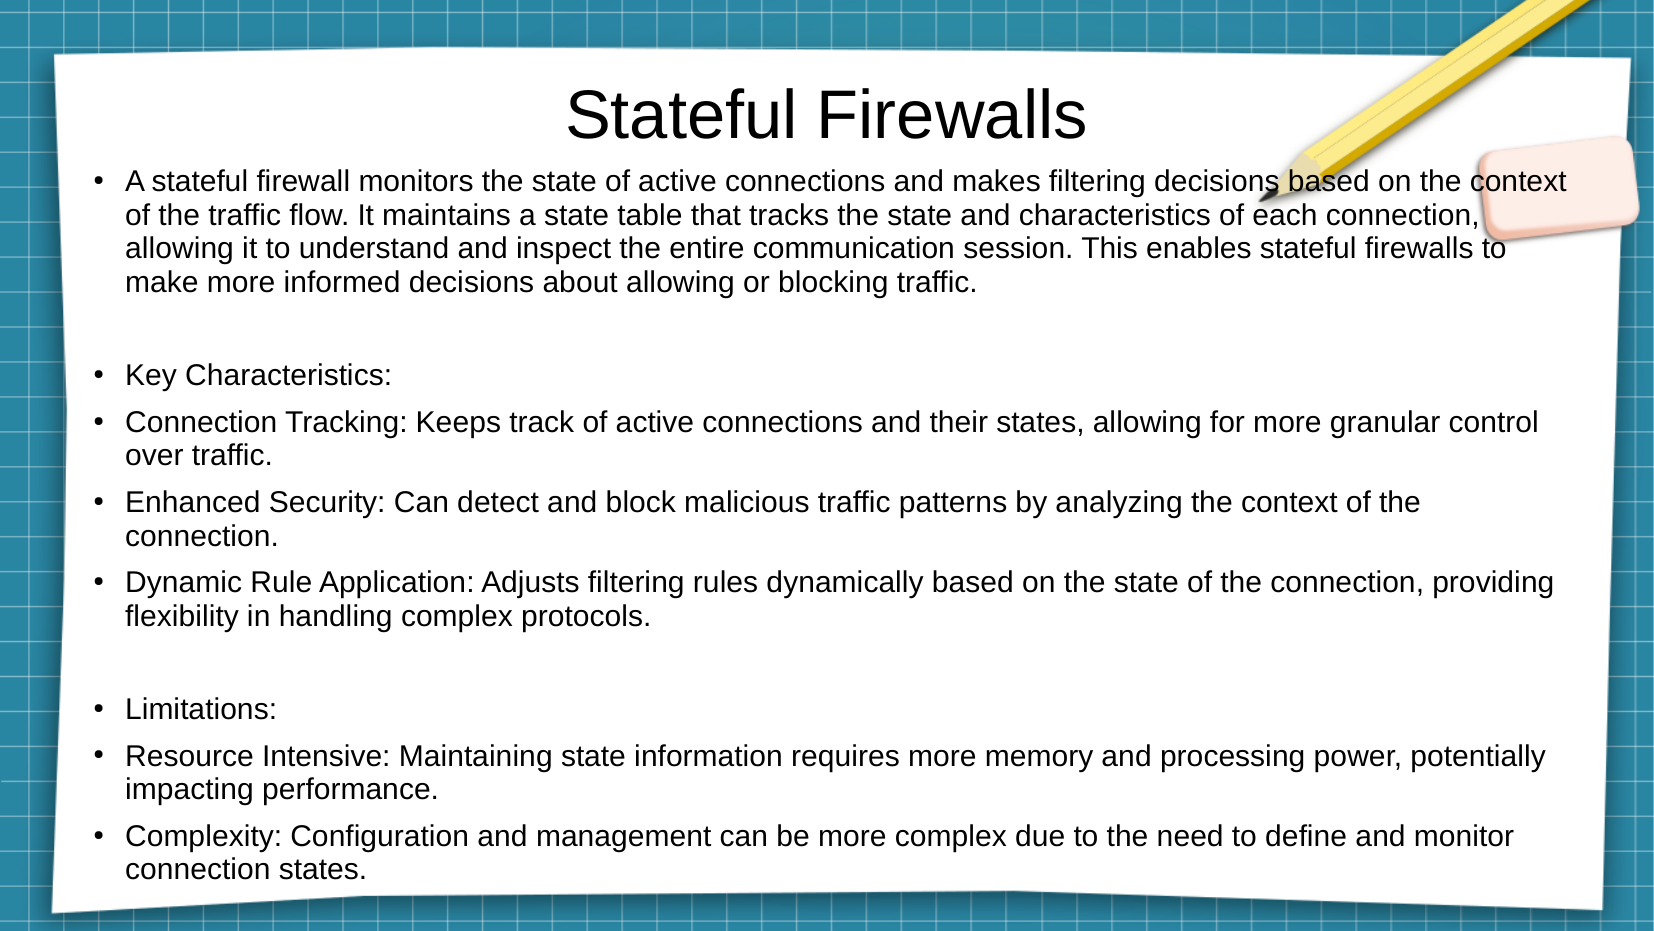

# Stateful Firewalls
A stateful firewall monitors the state of active connections and makes filtering decisions based on the context of the traffic flow. It maintains a state table that tracks the state and characteristics of each connection, allowing it to understand and inspect the entire communication session. This enables stateful firewalls to make more informed decisions about allowing or blocking traffic.
Key Characteristics:
Connection Tracking: Keeps track of active connections and their states, allowing for more granular control over traffic.
Enhanced Security: Can detect and block malicious traffic patterns by analyzing the context of the connection.
Dynamic Rule Application: Adjusts filtering rules dynamically based on the state of the connection, providing flexibility in handling complex protocols.
Limitations:
Resource Intensive: Maintaining state information requires more memory and processing power, potentially impacting performance.
Complexity: Configuration and management can be more complex due to the need to define and monitor connection states.